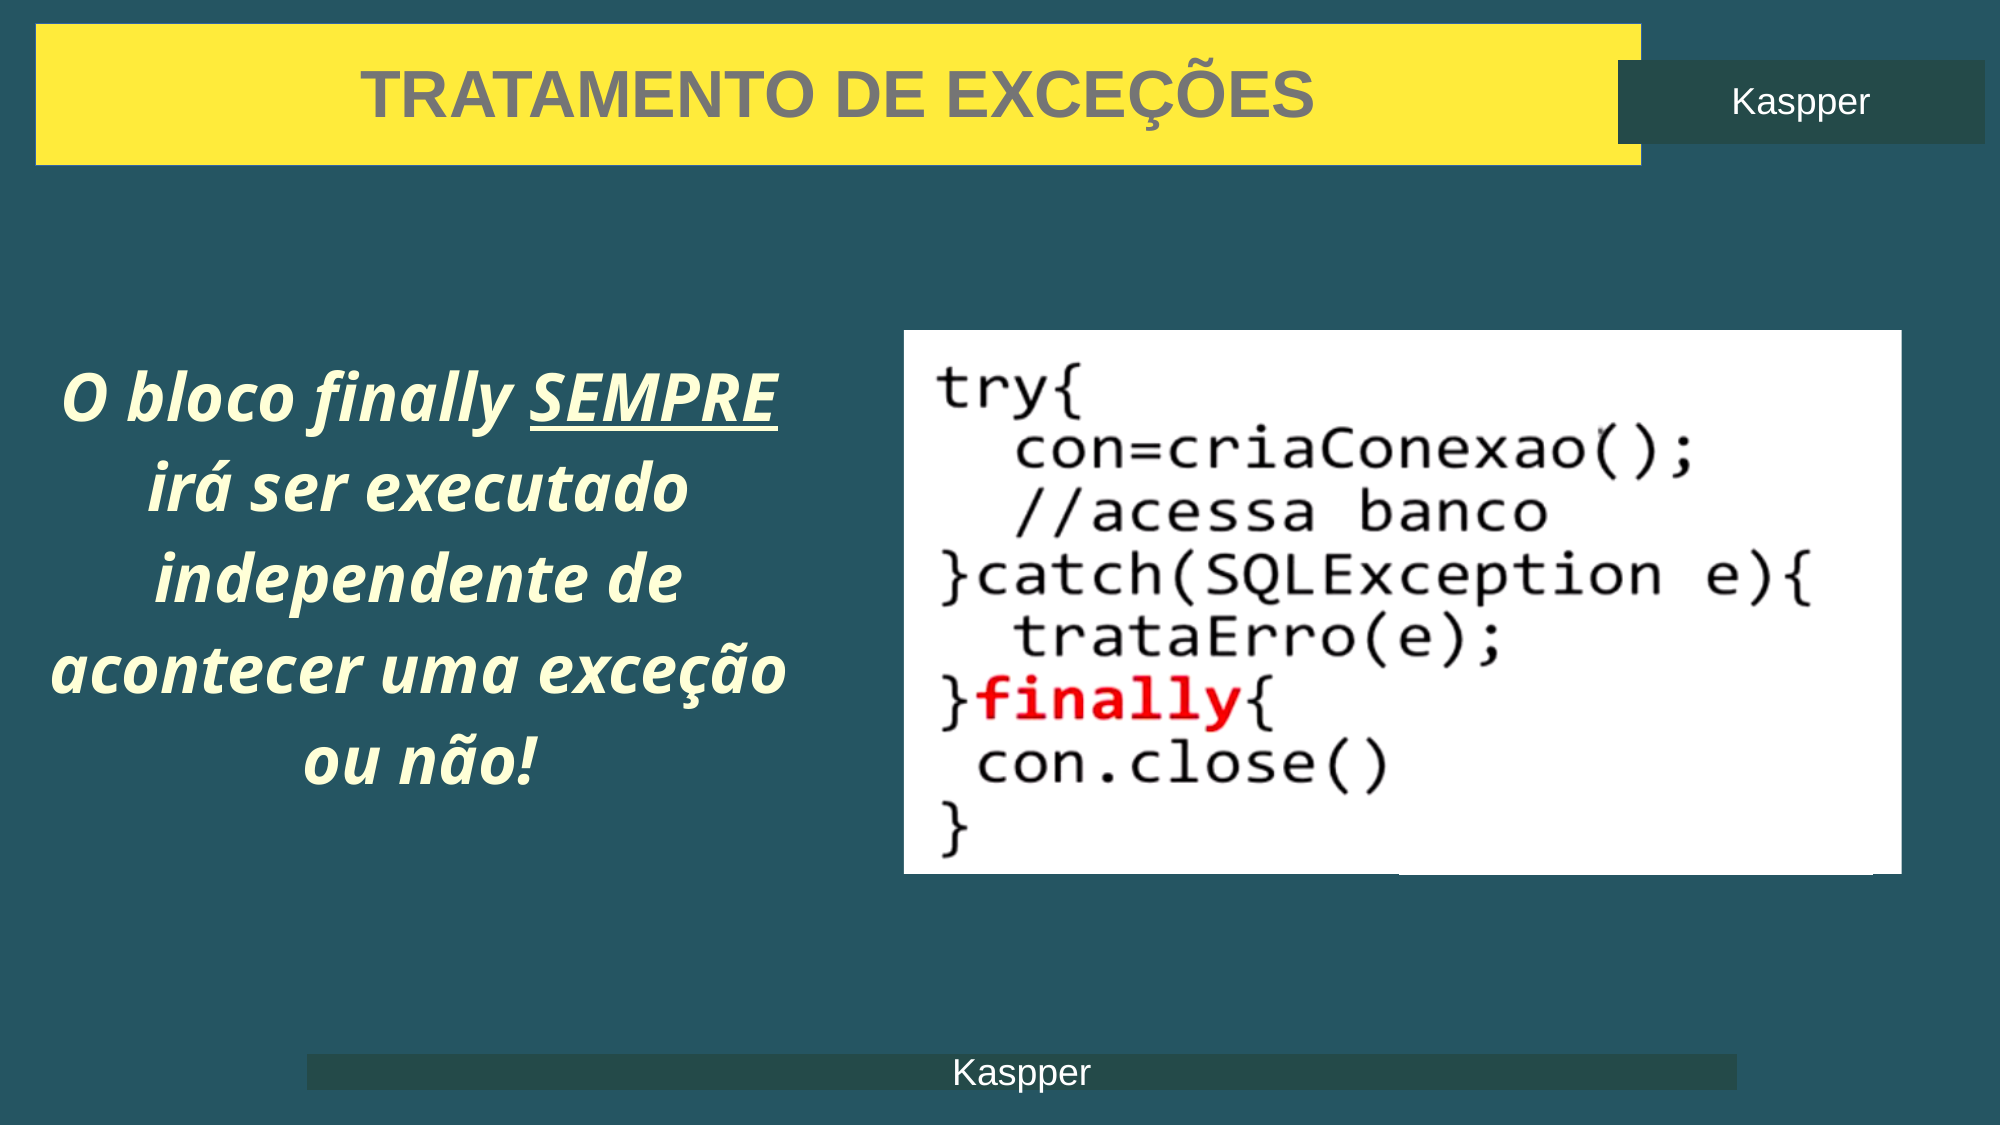

TRATAMENTO DE EXCEÇÕES
Kaspper
O bloco finally SEMPRE irá ser executado independente de acontecer uma exceção ou não!
Kaspper